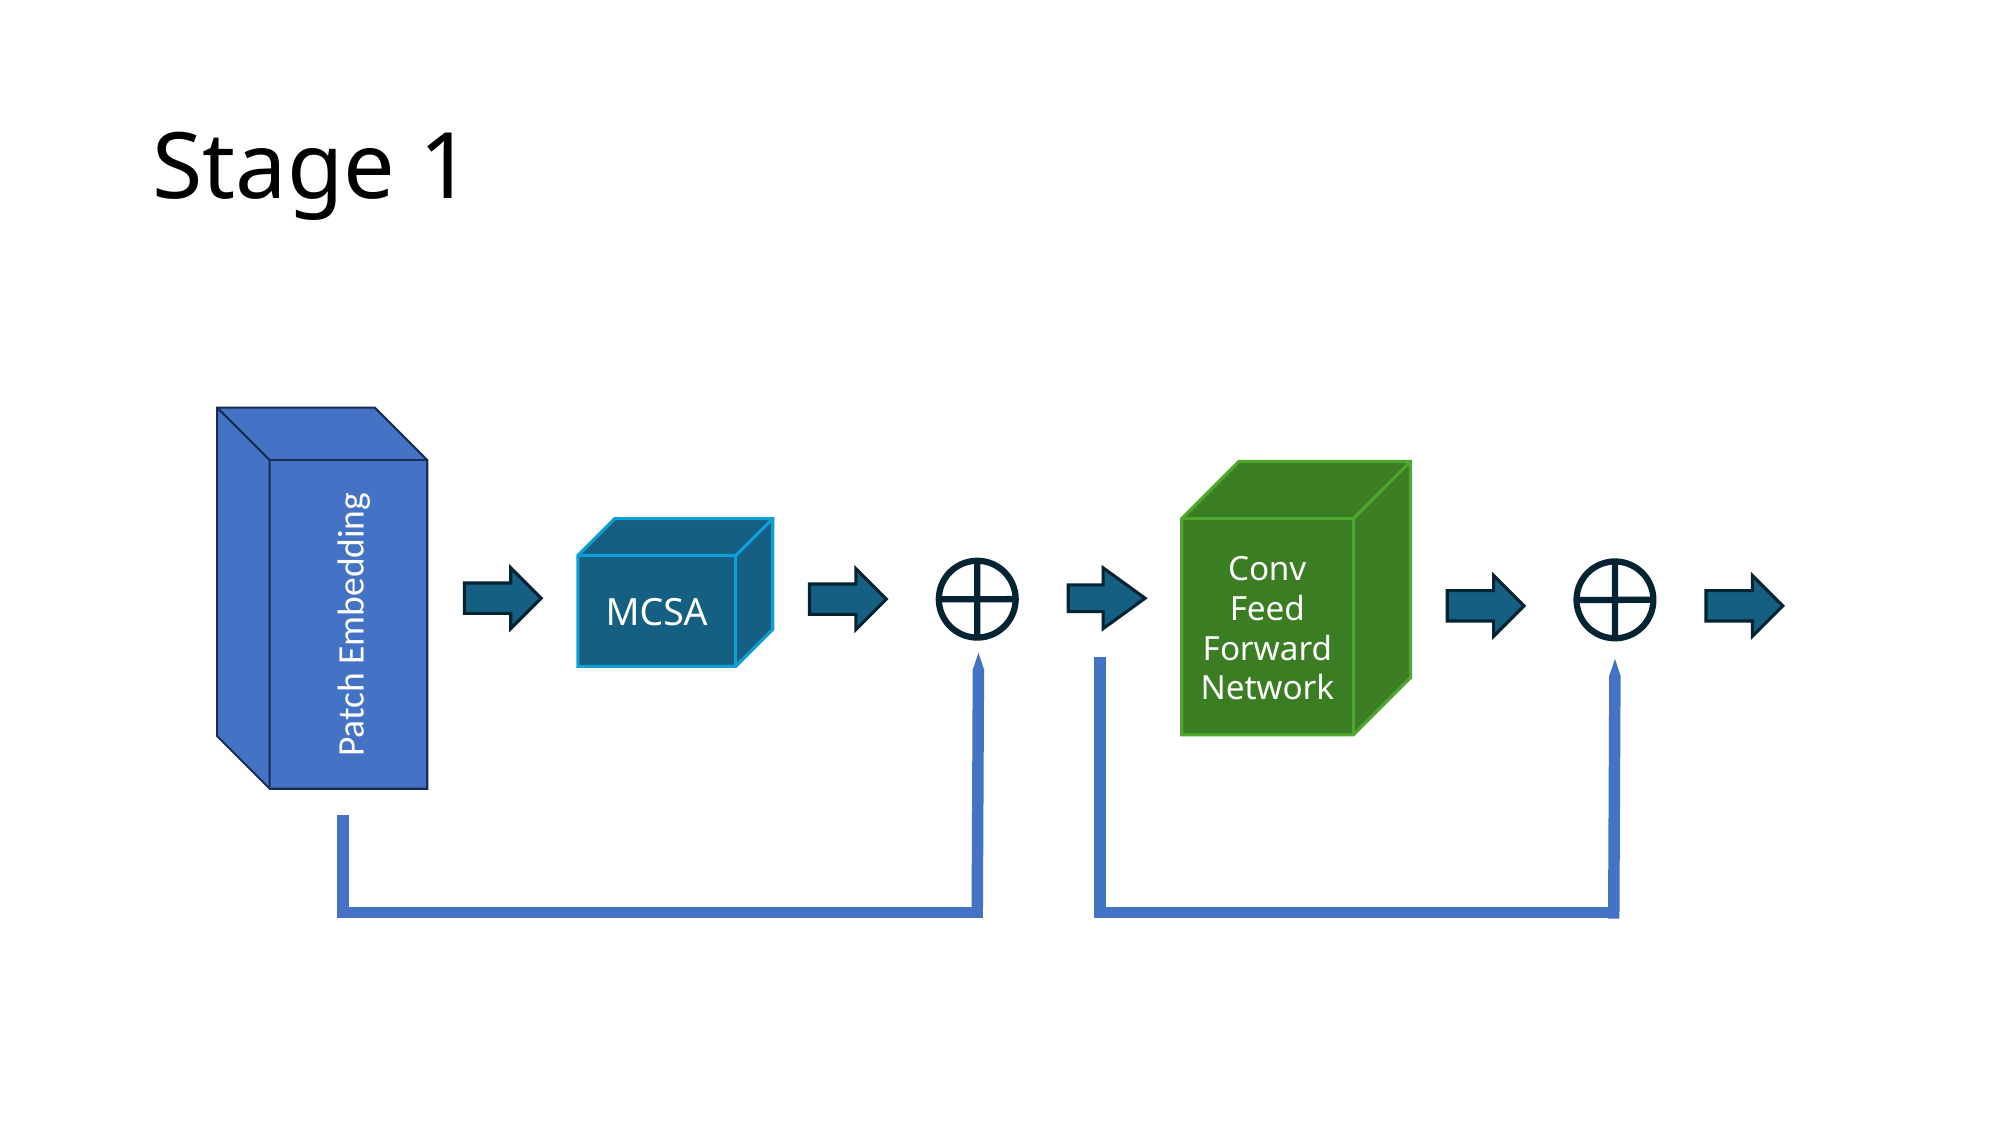

# Stage 1
Conv Feed Forward Network
Patch Embedding
MCSA